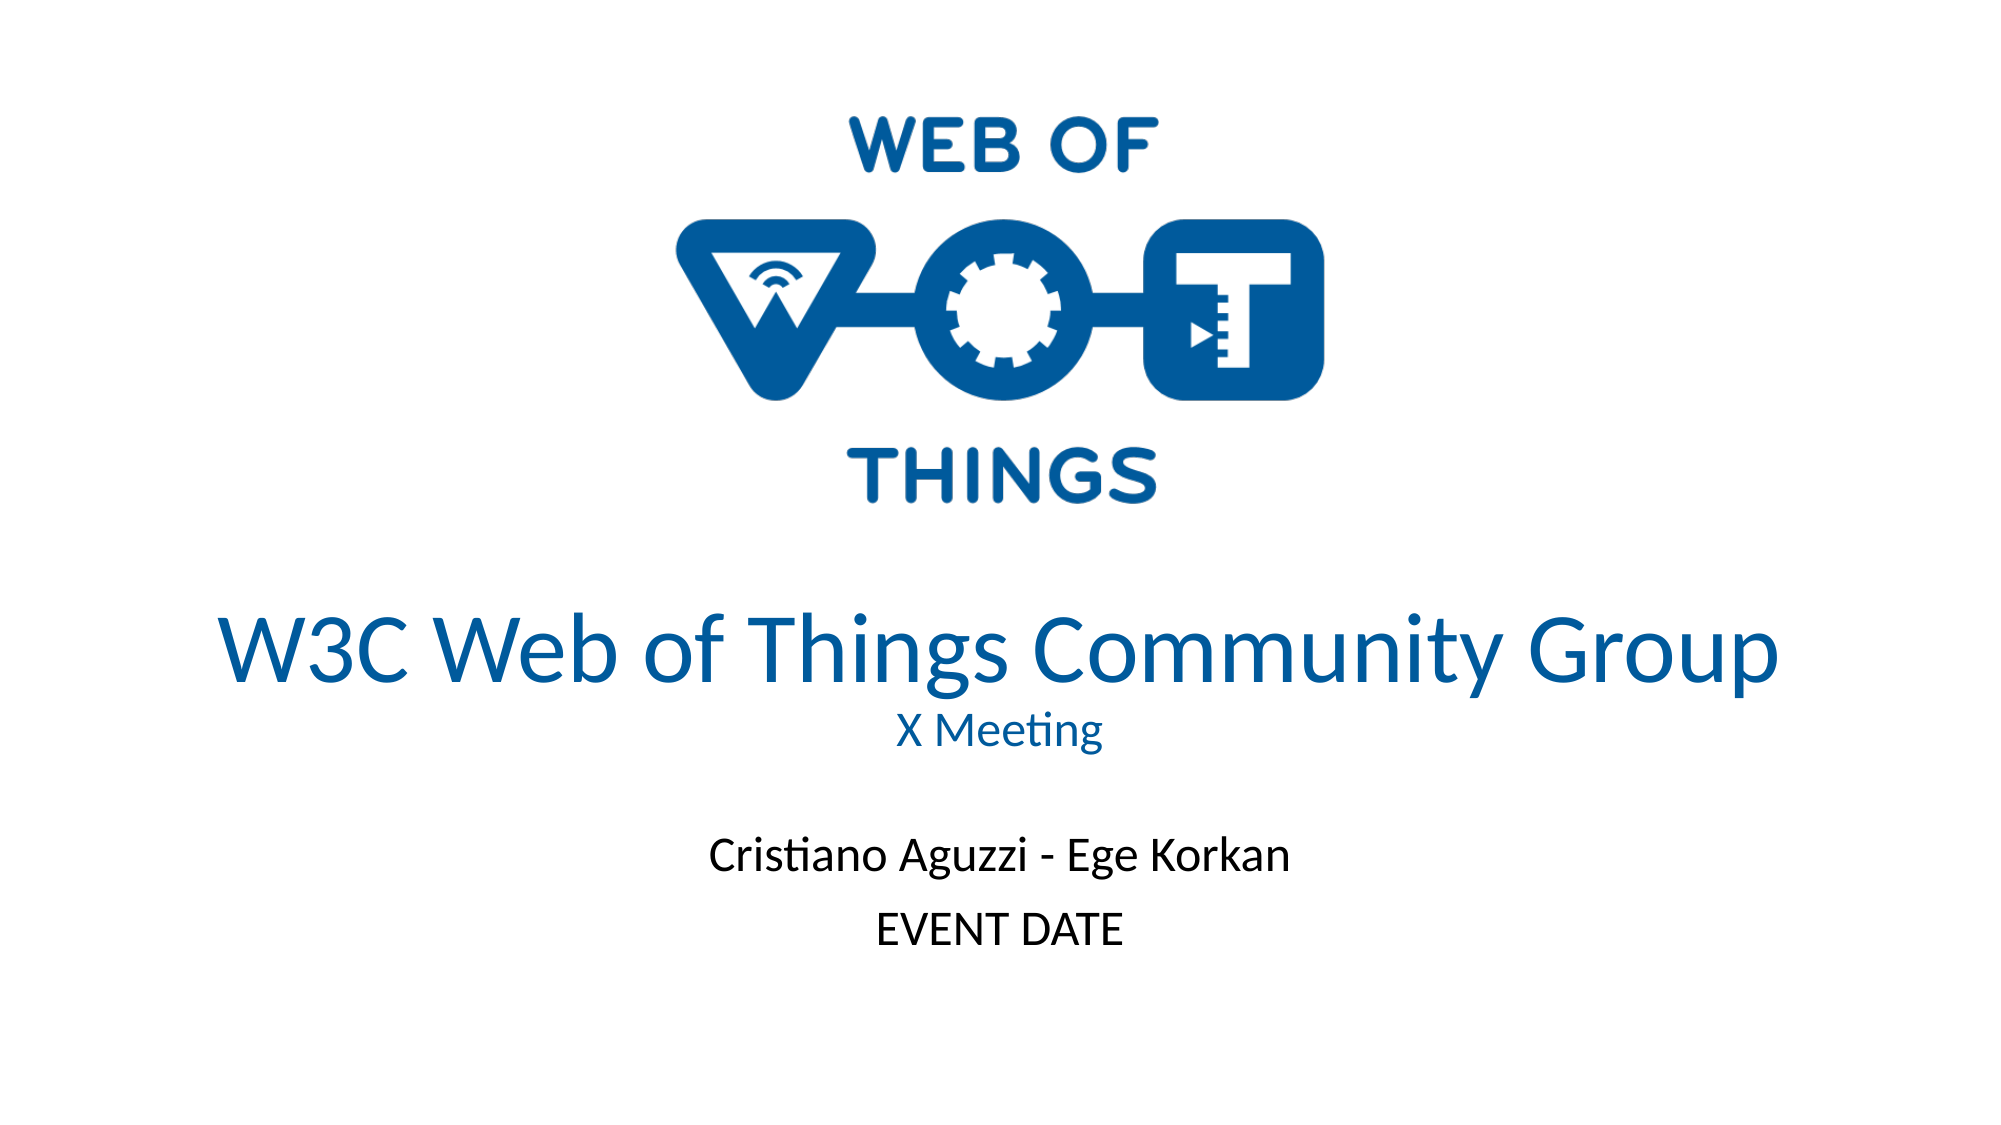

# W3C Web of Things Community Group X Meeting
Cristiano Aguzzi - Ege Korkan
EVENT DATE